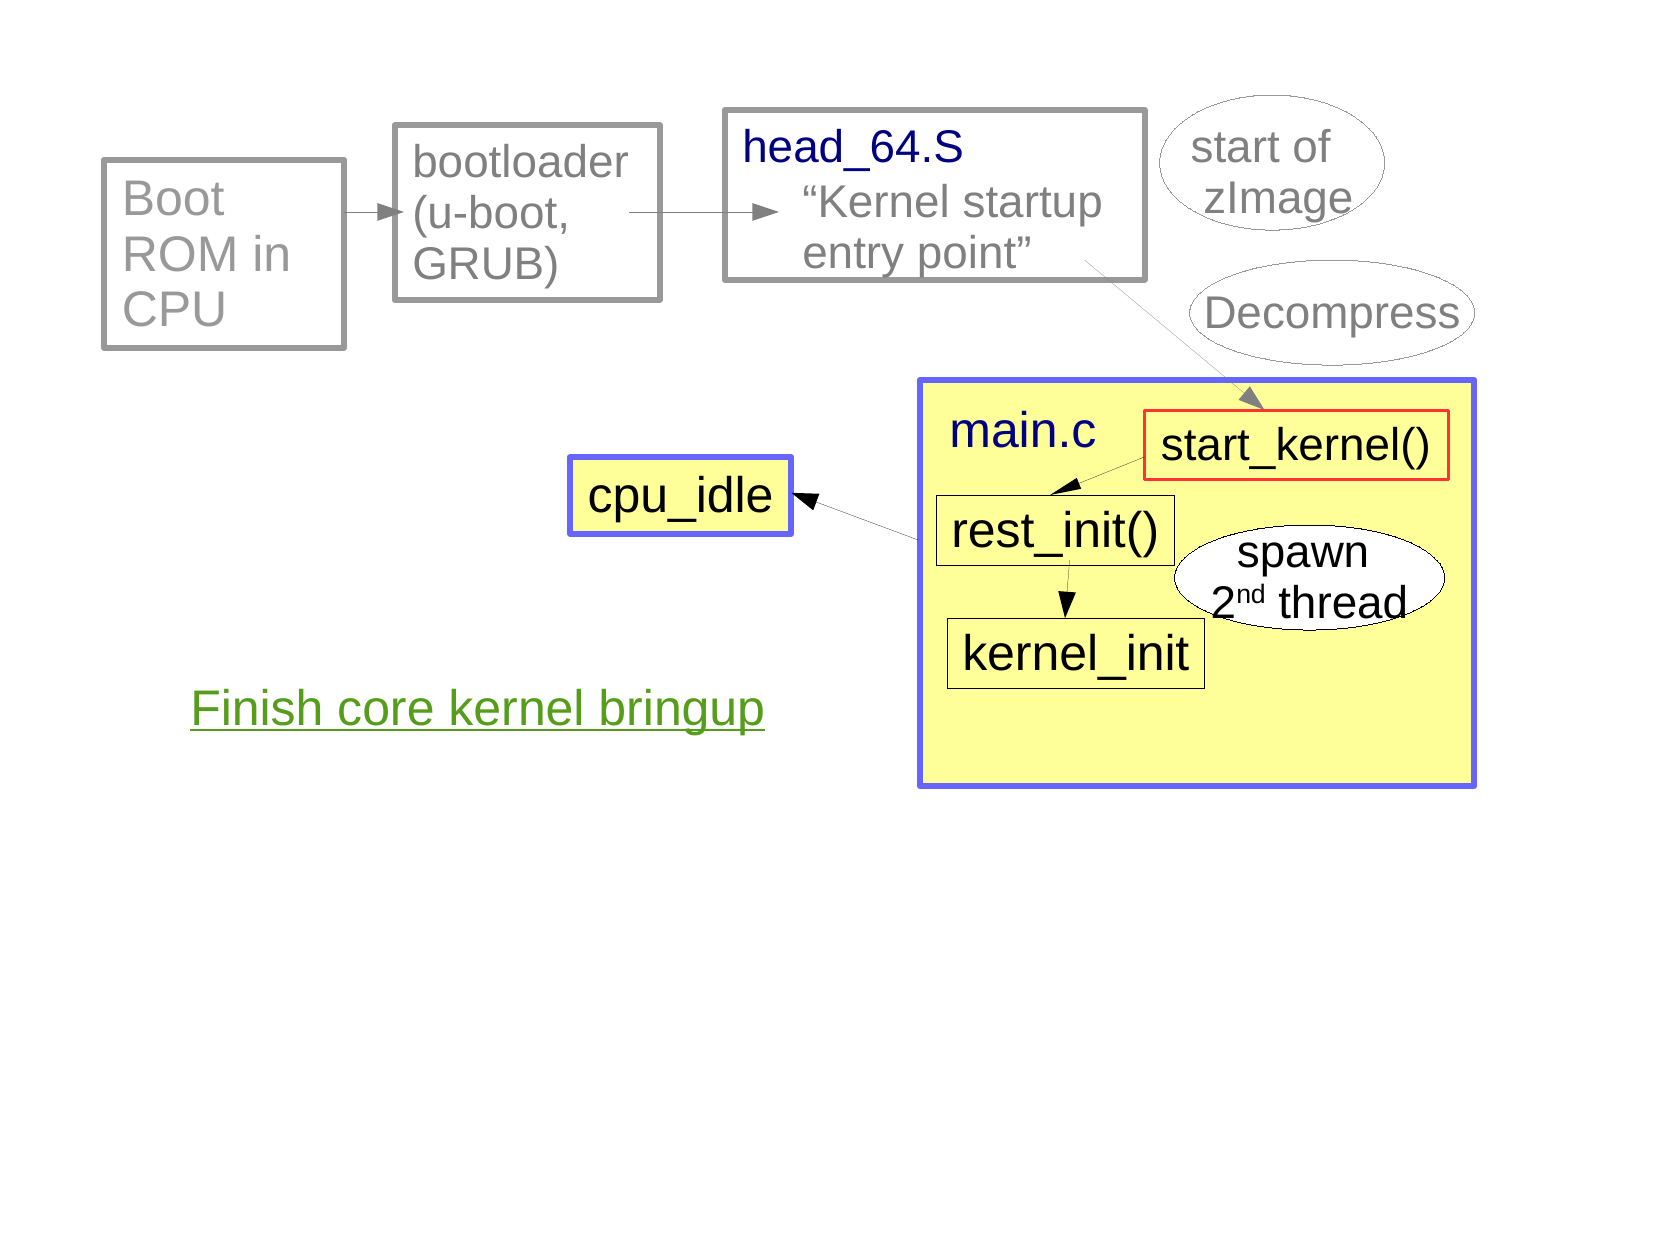

start of
 zImage
head_64.S
bootloader
(u-boot,
GRUB)
Boot ROM in CPU
“Kernel startup
entry point”
Decompress
main.c
start_kernel()
cpu_idle
rest_init()
spawn
2nd thread
kernel_init
Finish core kernel bringup